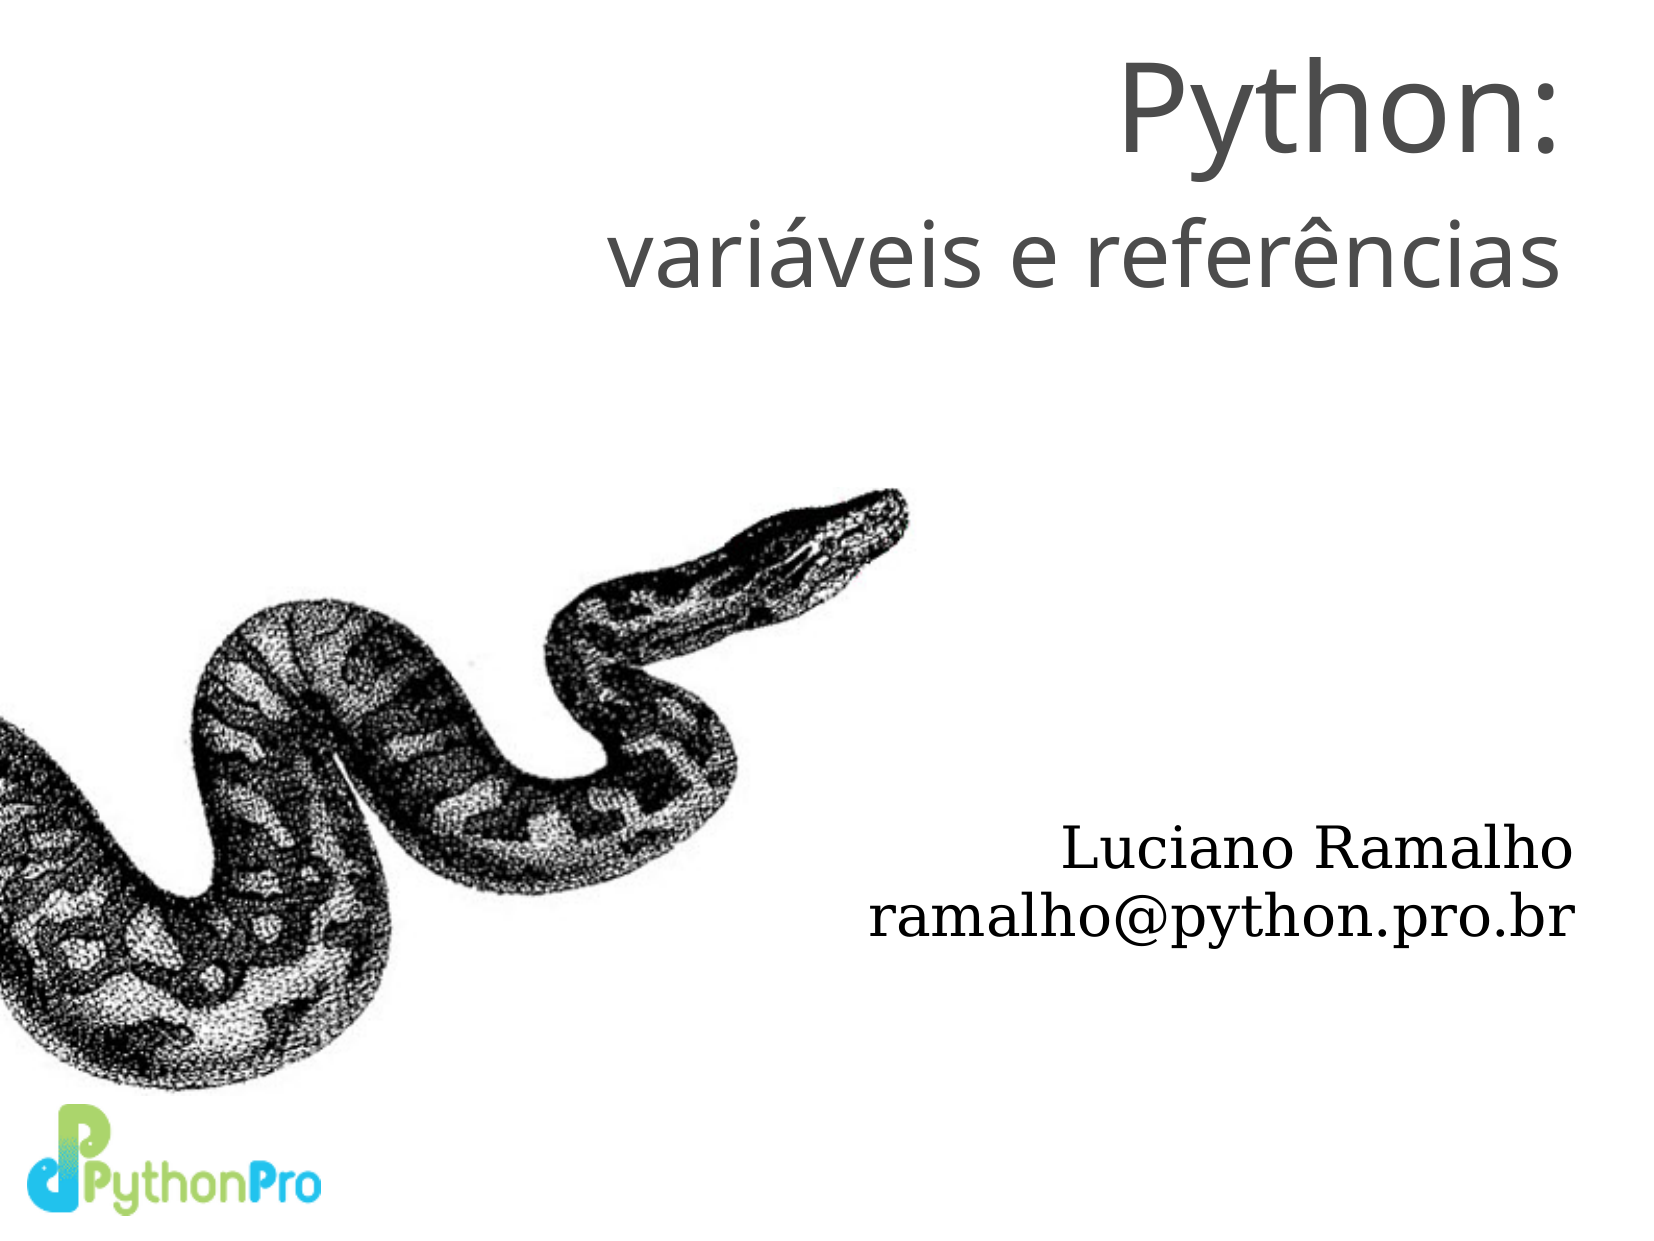

# Python: variáveis e referências
Luciano Ramalho
ramalho@python.pro.br